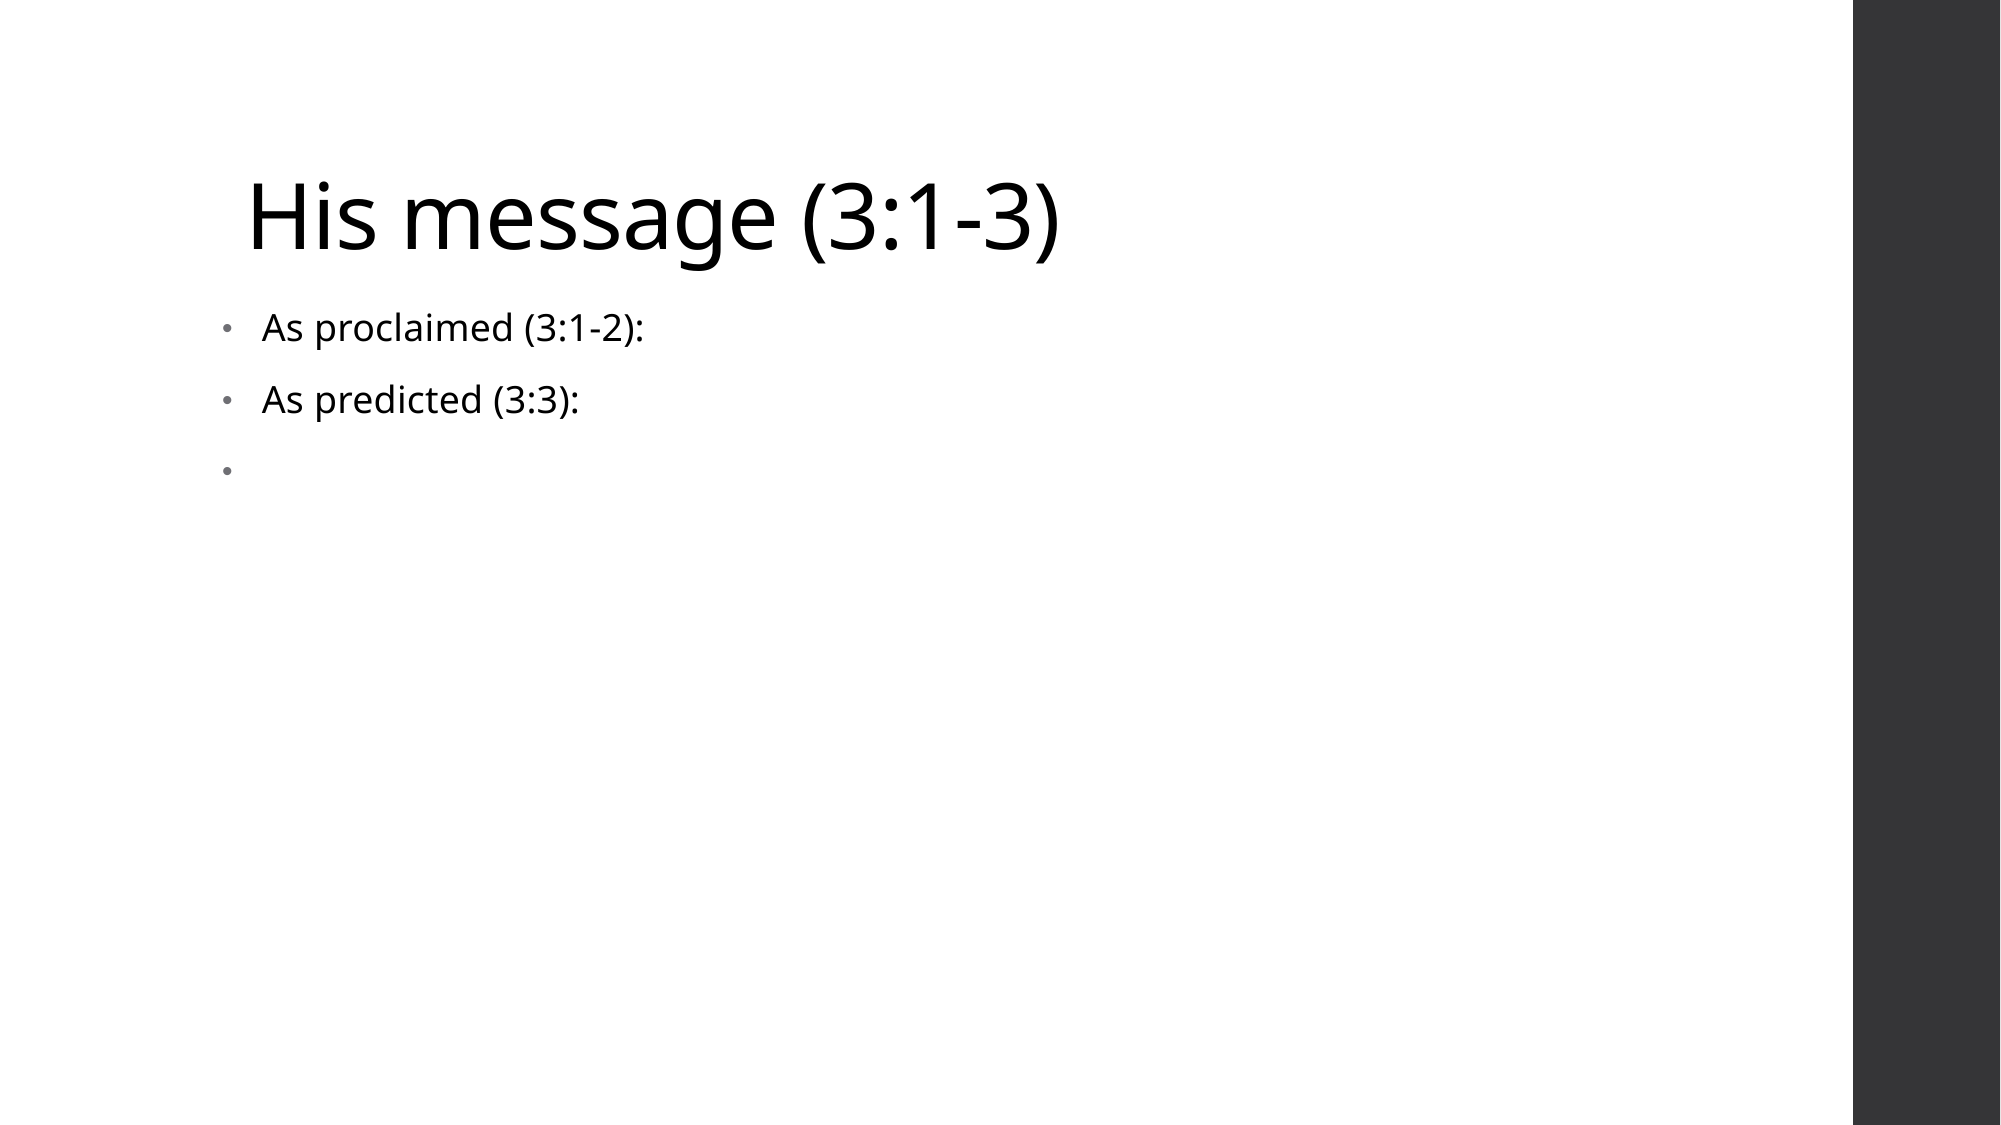

# His message (3:1-3)
 As proclaimed (3:1-2):
 As predicted (3:3):